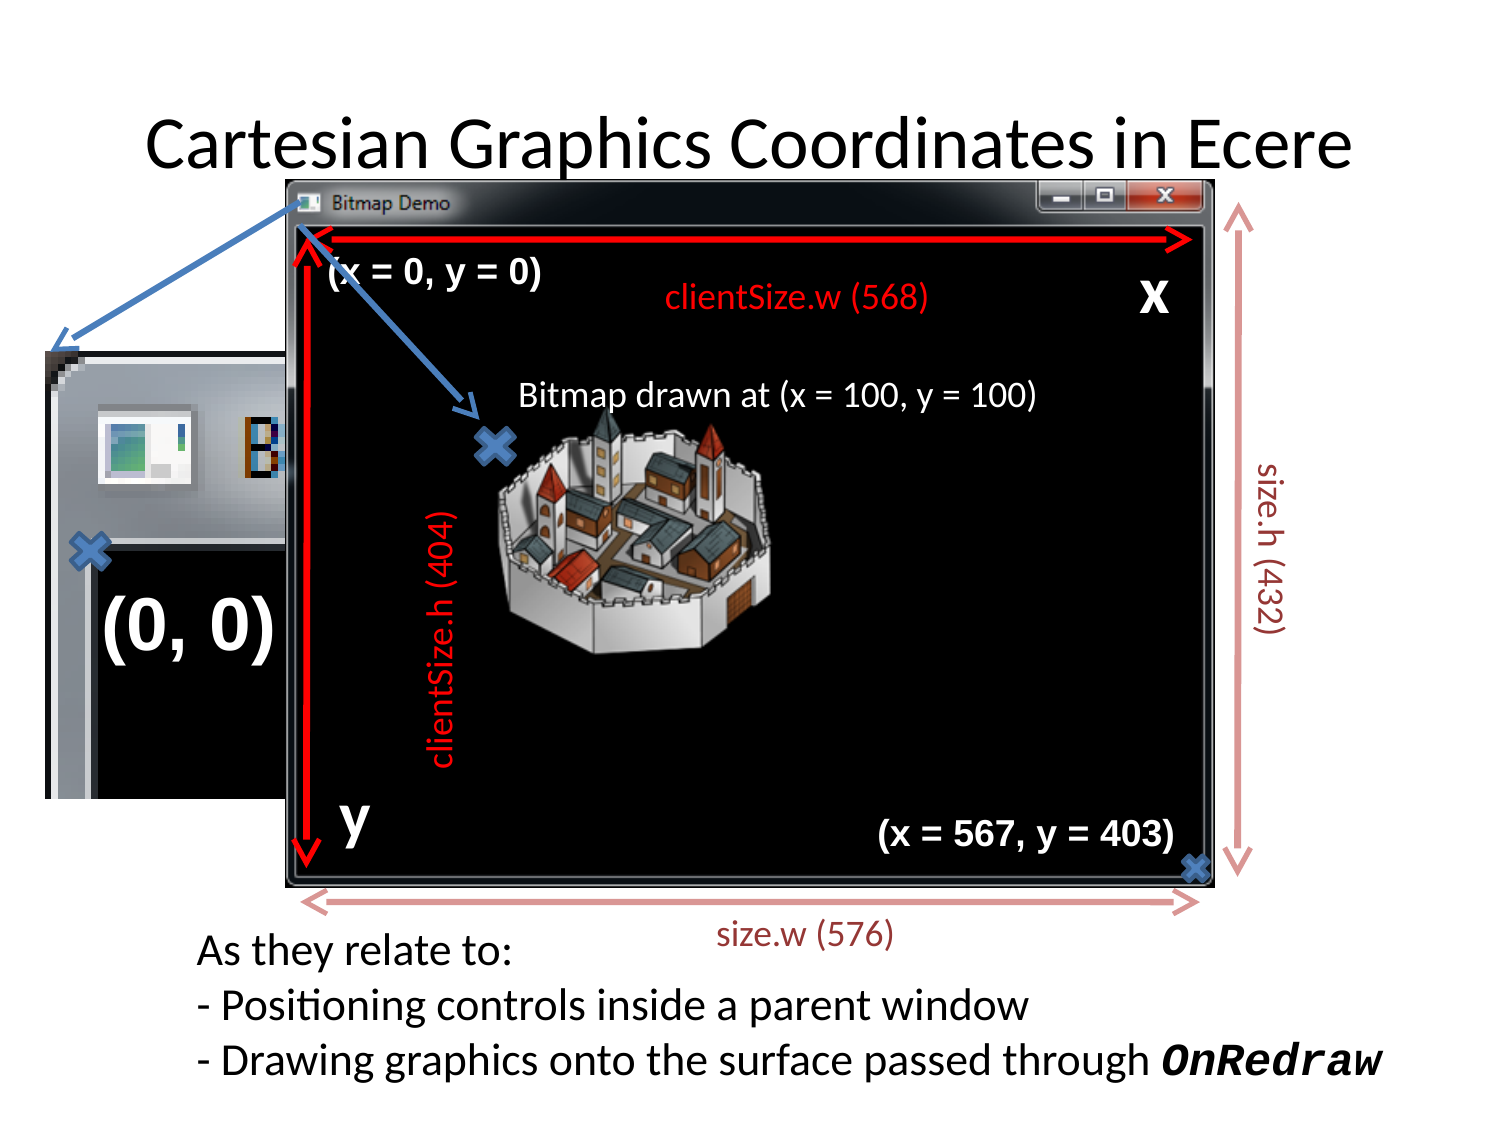

Cartesian Graphics Coordinates in Ecere
(x = 0, y = 0)
x
clientSize.w (568)
x
Bitmap drawn at (x = 100, y = 100)
size.h (432)
(0, 0)
clientSize.h (404)
y
(x = 567, y = 403)
size.w (576)
As they relate to:
- Positioning controls inside a parent window
- Drawing graphics onto the surface passed through OnRedraw